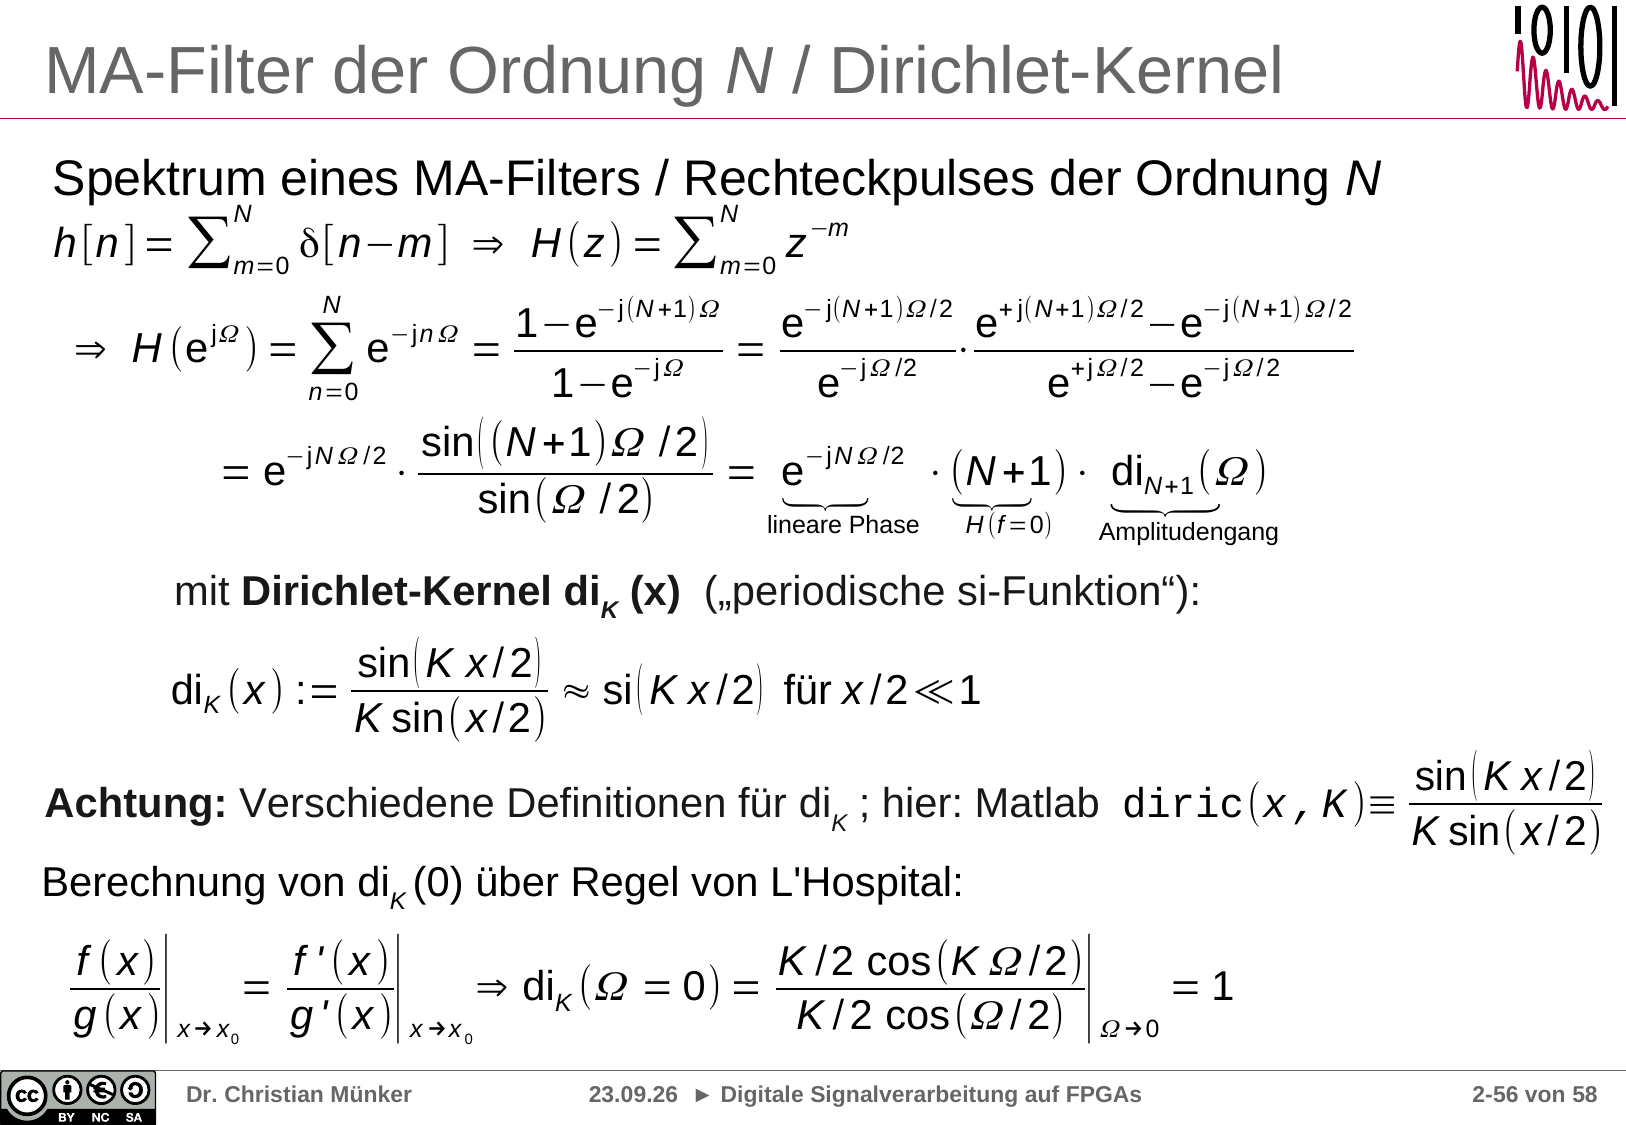

# MA-Filter der Ordnung N / Dirichlet-Kernel
Spektrum eines MA-Filters / Rechteckpulses der Ordnung N
mit Dirichlet-Kernel diK (x) („periodische si-Funktion“):
Achtung: Verschiedene Definitionen für diK ; hier: Matlab
Berechnung von diK (0) über Regel von L'Hospital: